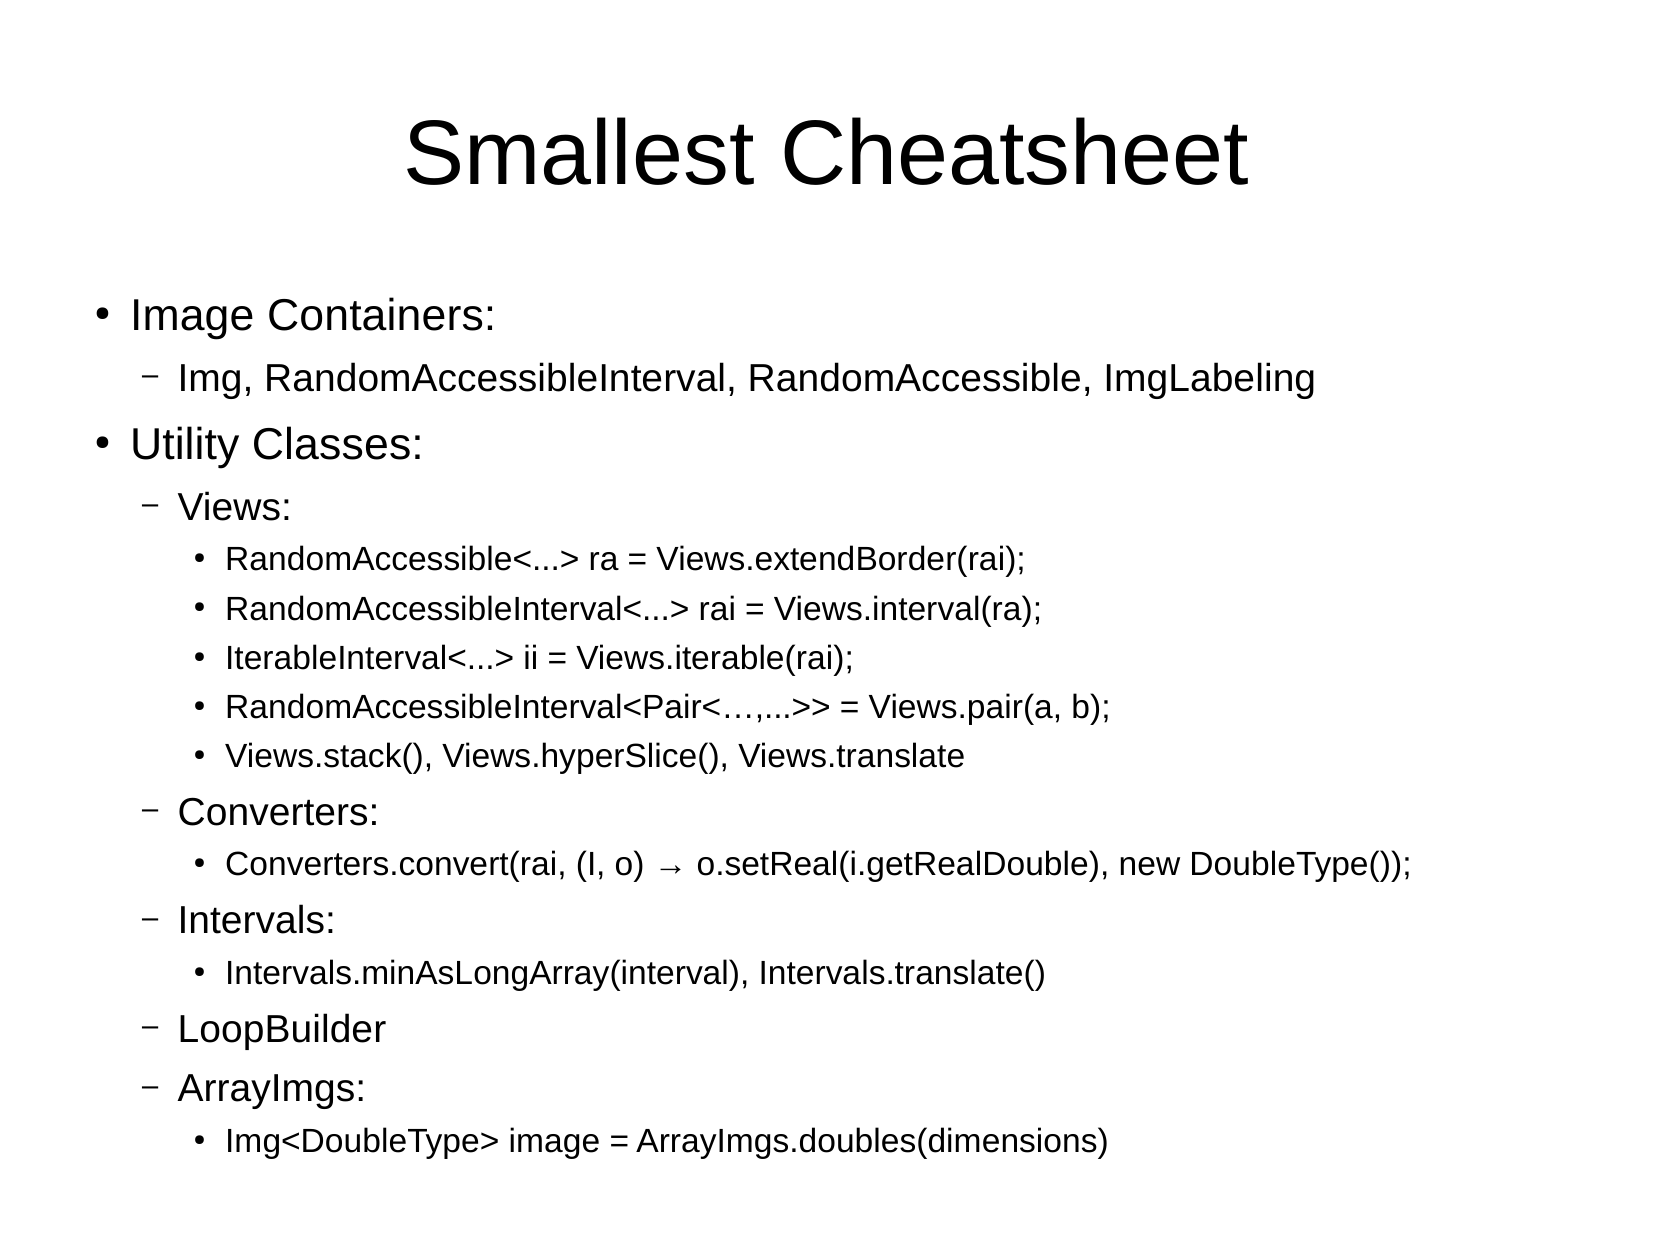

# Smallest Cheatsheet
Image Containers:
Img, RandomAccessibleInterval, RandomAccessible, ImgLabeling
Utility Classes:
Views:
RandomAccessible<...> ra = Views.extendBorder(rai);
RandomAccessibleInterval<...> rai = Views.interval(ra);
IterableInterval<...> ii = Views.iterable(rai);
RandomAccessibleInterval<Pair<…,...>> = Views.pair(a, b);
Views.stack(), Views.hyperSlice(), Views.translate
Converters:
Converters.convert(rai, (I, o) → o.setReal(i.getRealDouble), new DoubleType());
Intervals:
Intervals.minAsLongArray(interval), Intervals.translate()
LoopBuilder
ArrayImgs:
Img<DoubleType> image = ArrayImgs.doubles(dimensions)